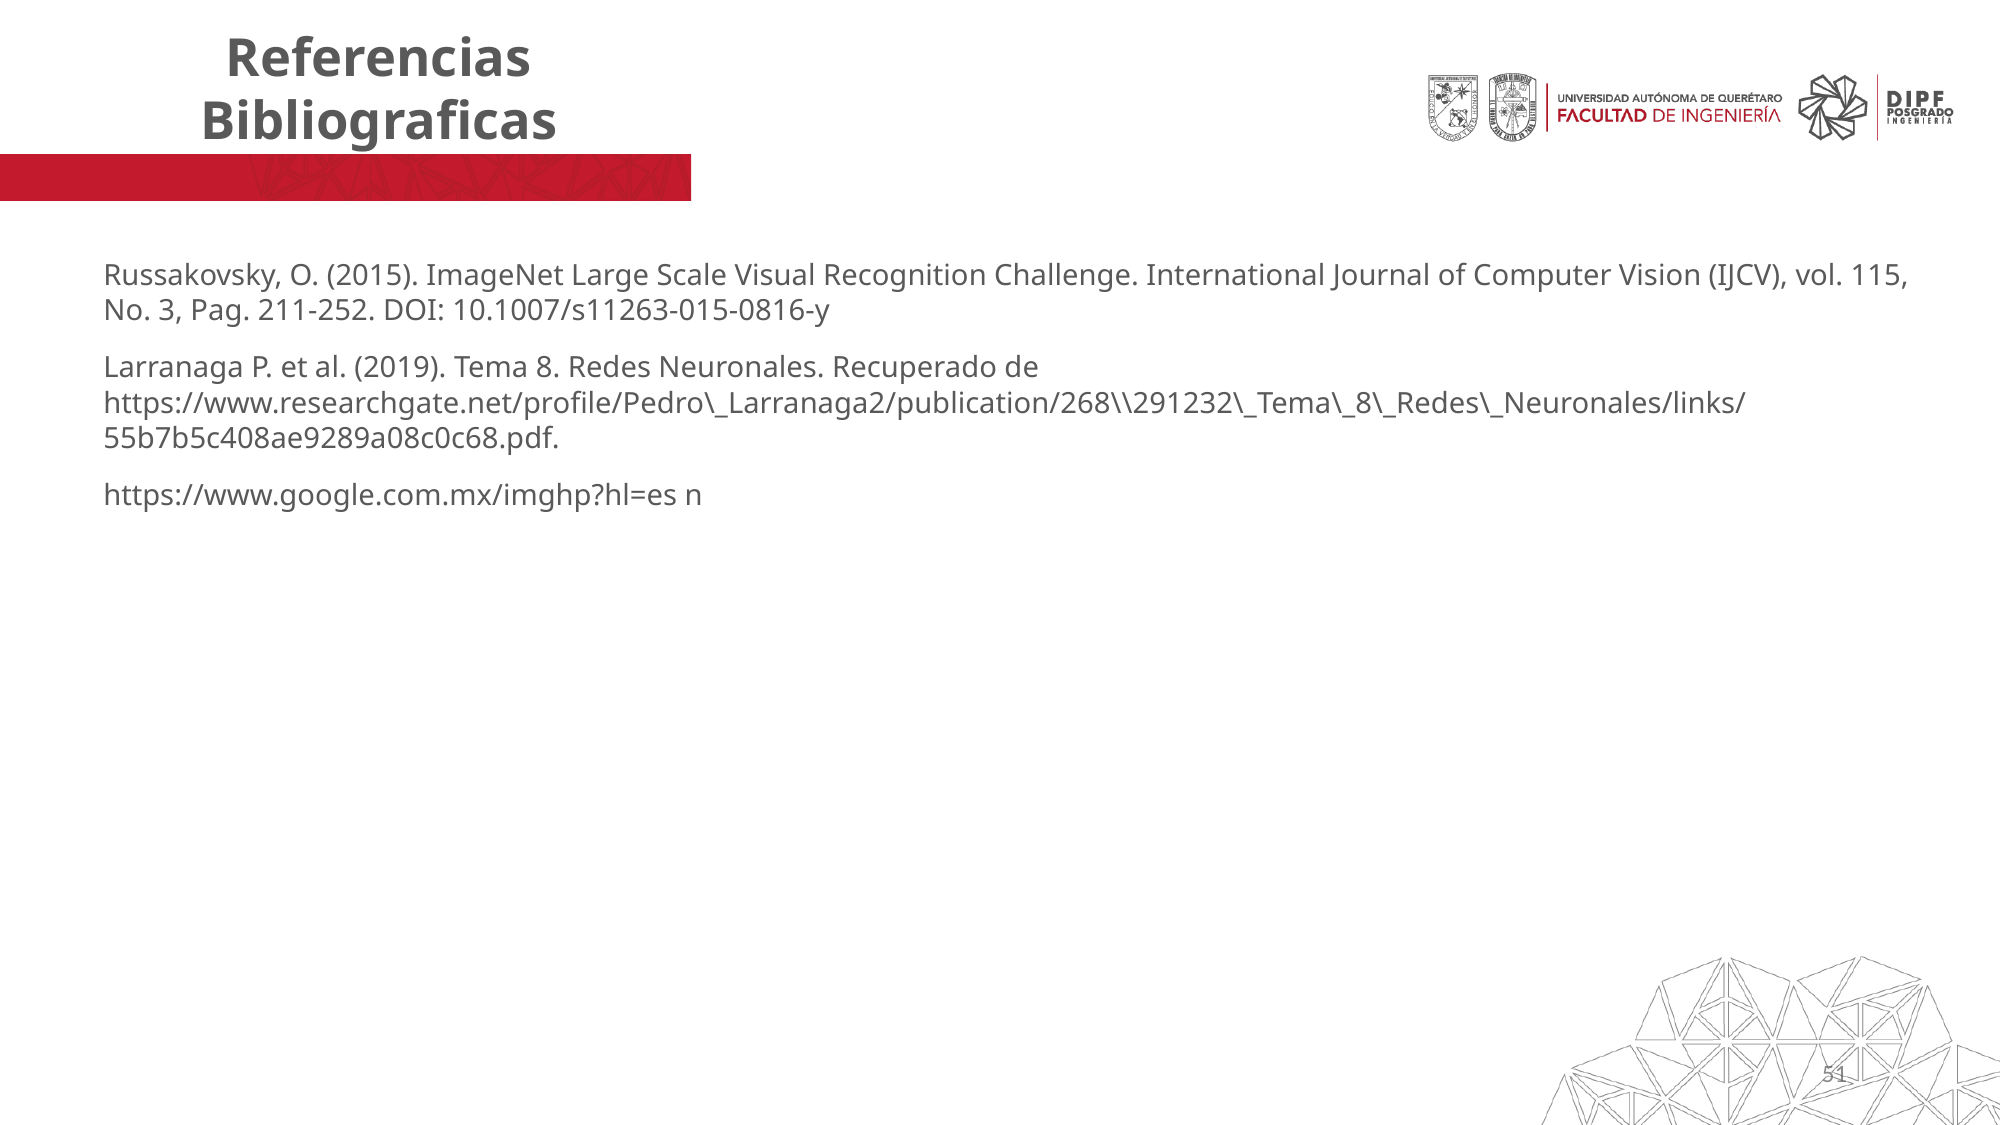

Referencias Bibliograficas
Russakovsky, O. (2015). ImageNet Large Scale Visual Recognition Challenge. International Journal of Computer Vision (IJCV), vol. 115, No. 3, Pag. 211-252. DOI: 10.1007/s11263-015-0816-y
Larranaga P. et al. (2019). Tema 8. Redes Neuronales. Recuperado de https://www.researchgate.net/profile/Pedro\_Larranaga2/publication/268\\291232\_Tema\_8\_Redes\_Neuronales/links/55b7b5c408ae9289a08c0c68.pdf.
https://www.google.com.mx/imghp?hl=es n
51